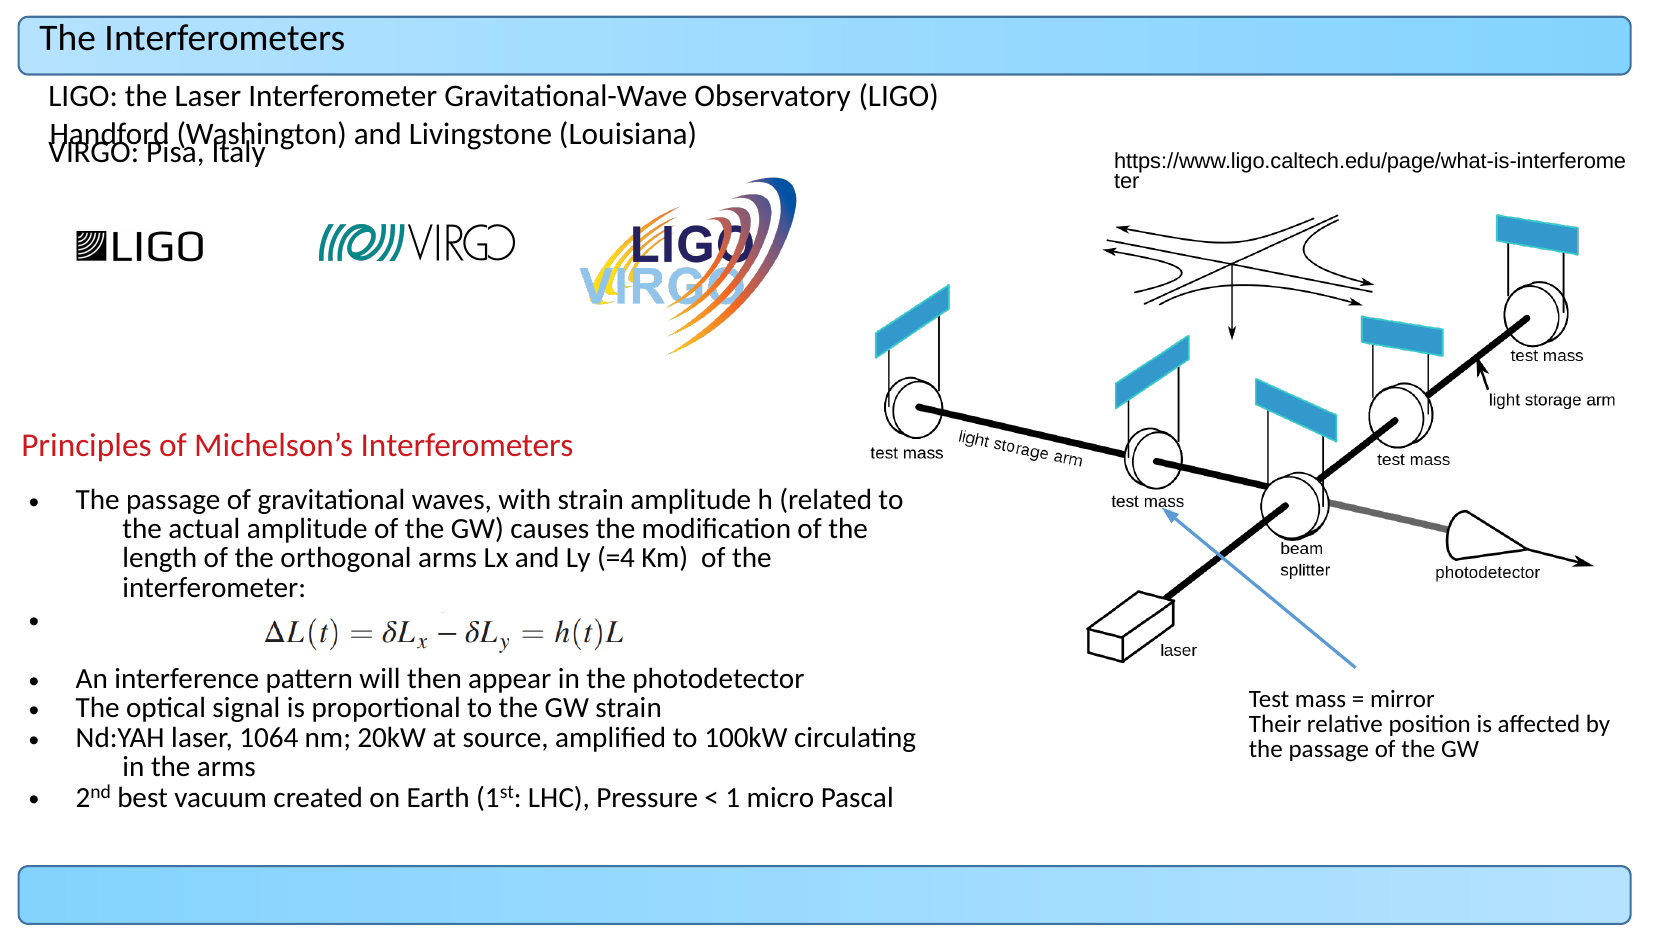

The Interferometers
LIGO: the Laser Interferometer Gravitational-Wave Observatory (LIGO)
VIRGO: Pisa, Italy
	Handford (Washington) and Livingstone (Louisiana)
https://www.ligo.caltech.edu/page/what-is-interferometer
Principles of Michelson’s Interferometers
The passage of gravitational waves, with strain amplitude h (related to the actual amplitude of the GW) causes the modification of the length of the orthogonal arms Lx and Ly (=4 Km) of the interferometer:
An interference pattern will then appear in the photodetector
The optical signal is proportional to the GW strain
Nd:YAH laser, 1064 nm; 20kW at source, amplified to 100kW circulating in the arms
2nd best vacuum created on Earth (1st: LHC), Pressure < 1 micro Pascal
Test mass = mirror
Their relative position is affected by the passage of the GW